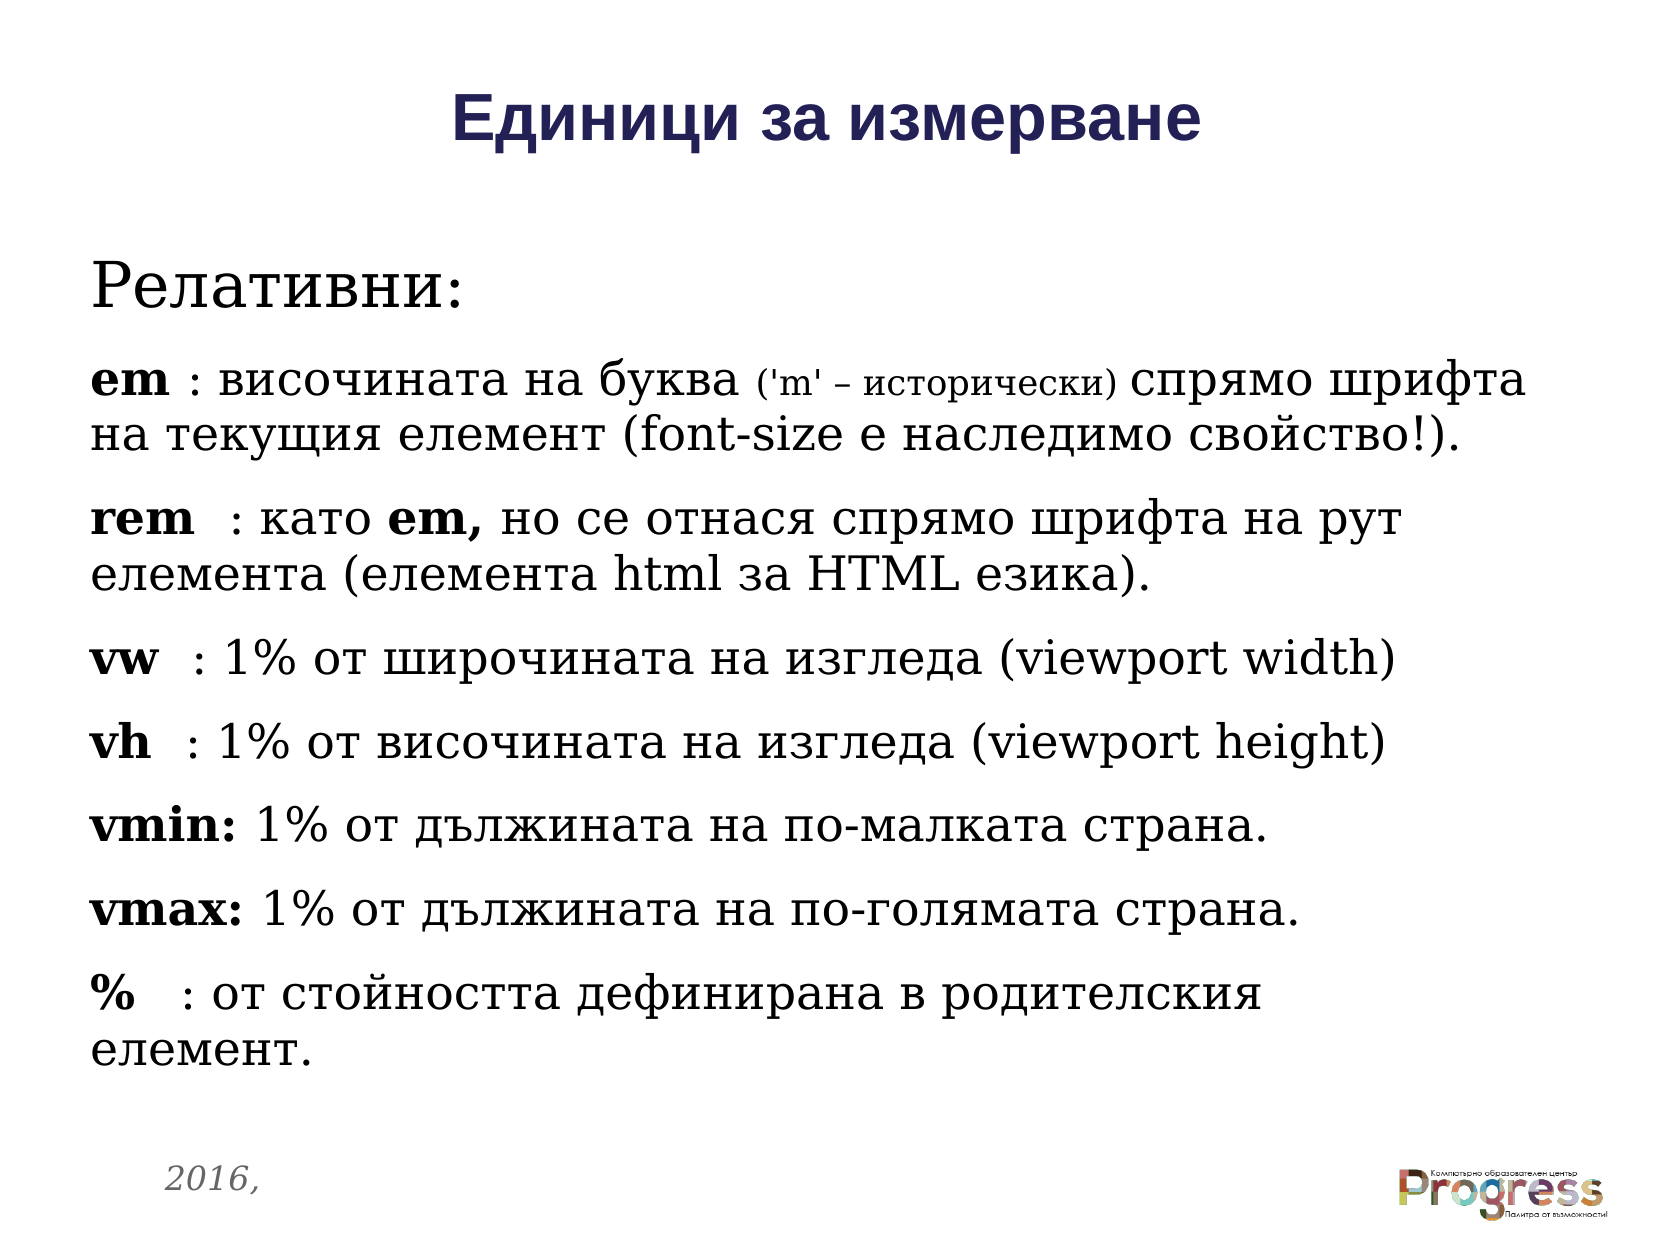

# Единици за измерване
Релативни:
em : височината на буква ('m' – исторически) спрямо шрифта на текущия елемент (font-size е наследимо свойство!).
rem : като em, но се отнася спрямо шрифта на рут елемента (елемента html за HTML езика).
vw : 1% от широчината на изгледа (viewport width)
vh : 1% от височината на изгледа (viewport height)
vmin: 1% от дължината на по-малката страна.
vmax: 1% от дължината на по-голямата страна.
% : от стойността дефинирана в родителския 	елемент.
2016,